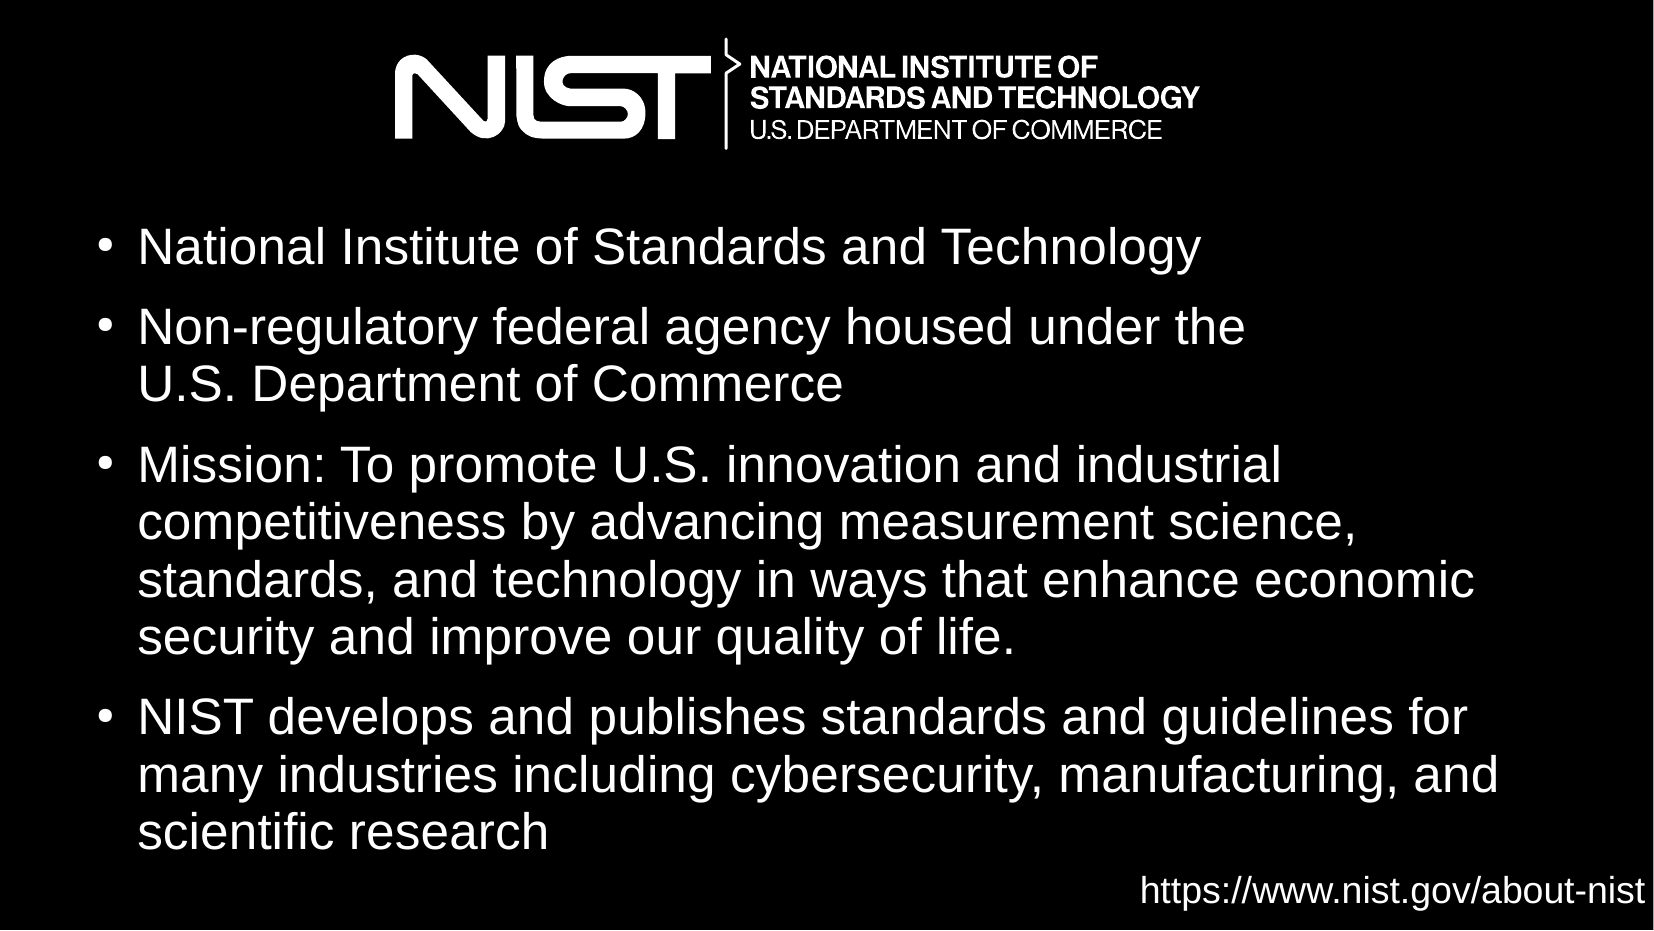

# National Institute of Standards and Technology
Non-regulatory federal agency housed under the
U.S. Department of Commerce
Mission: To promote U.S. innovation and industrial competitiveness by advancing measurement science, standards, and technology in ways that enhance economic security and improve our quality of life.
NIST develops and publishes standards and guidelines for many industries including cybersecurity, manufacturing, and scientific research
https://www.nist.gov/about-nist